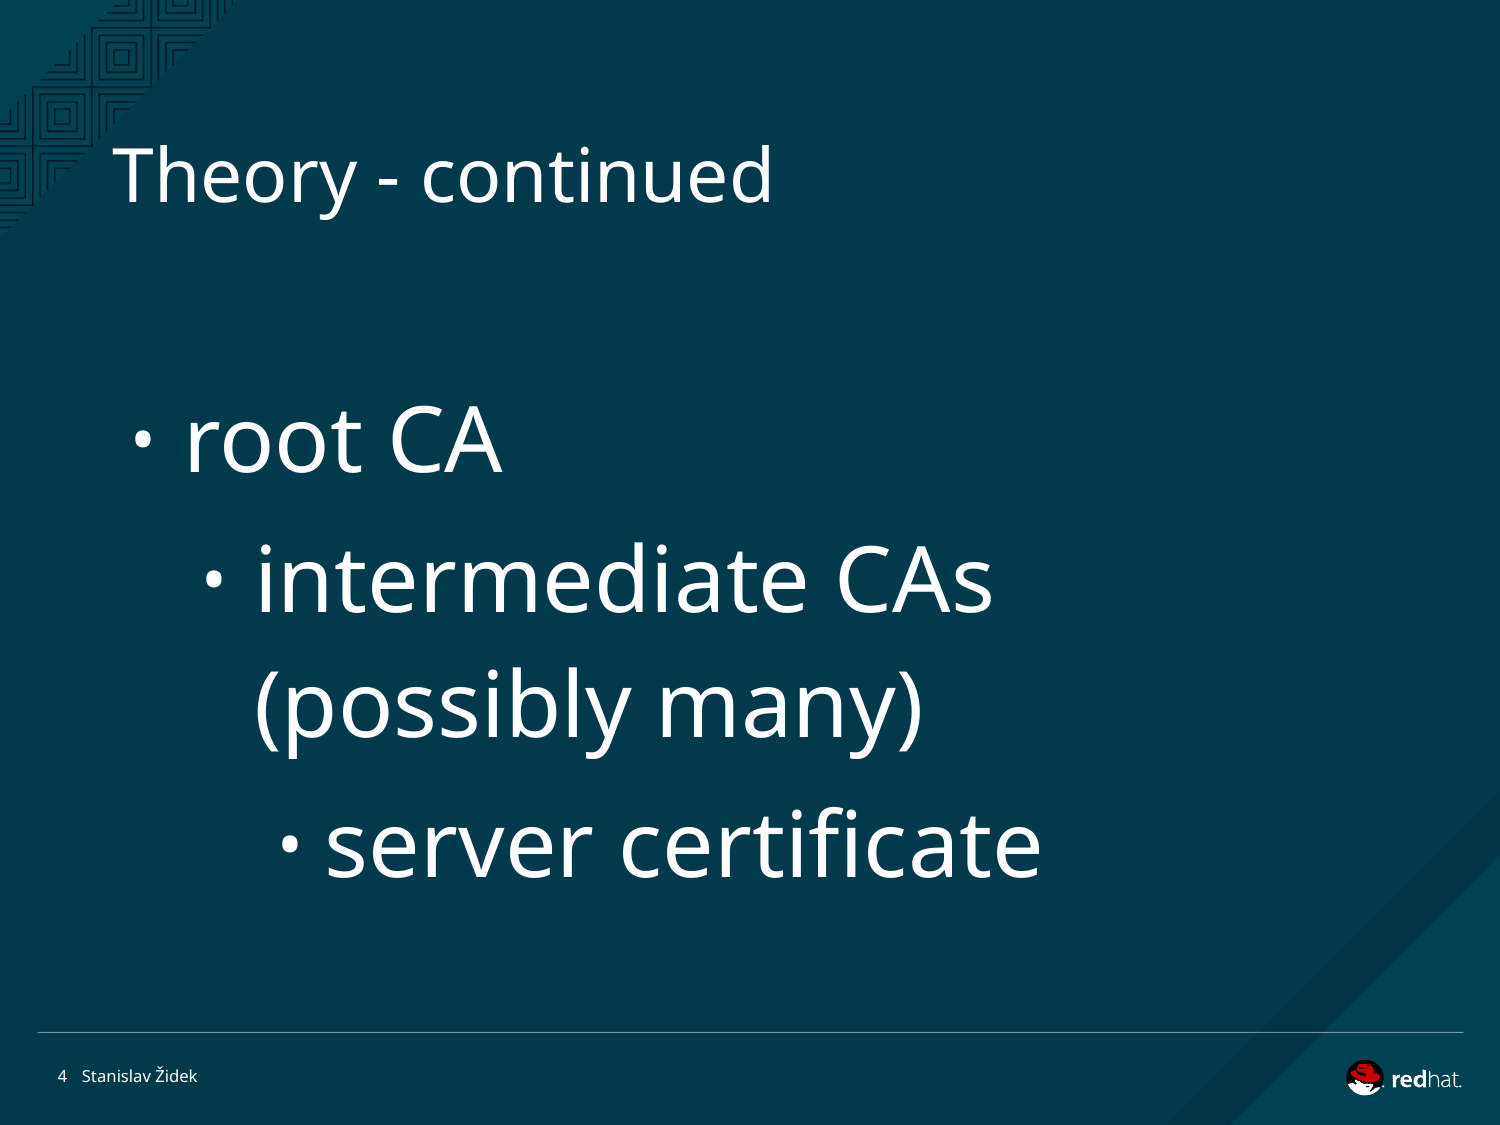

# Theory - continued
root CA
intermediate CAs (possibly many)
server certificate
4
Stanislav Židek